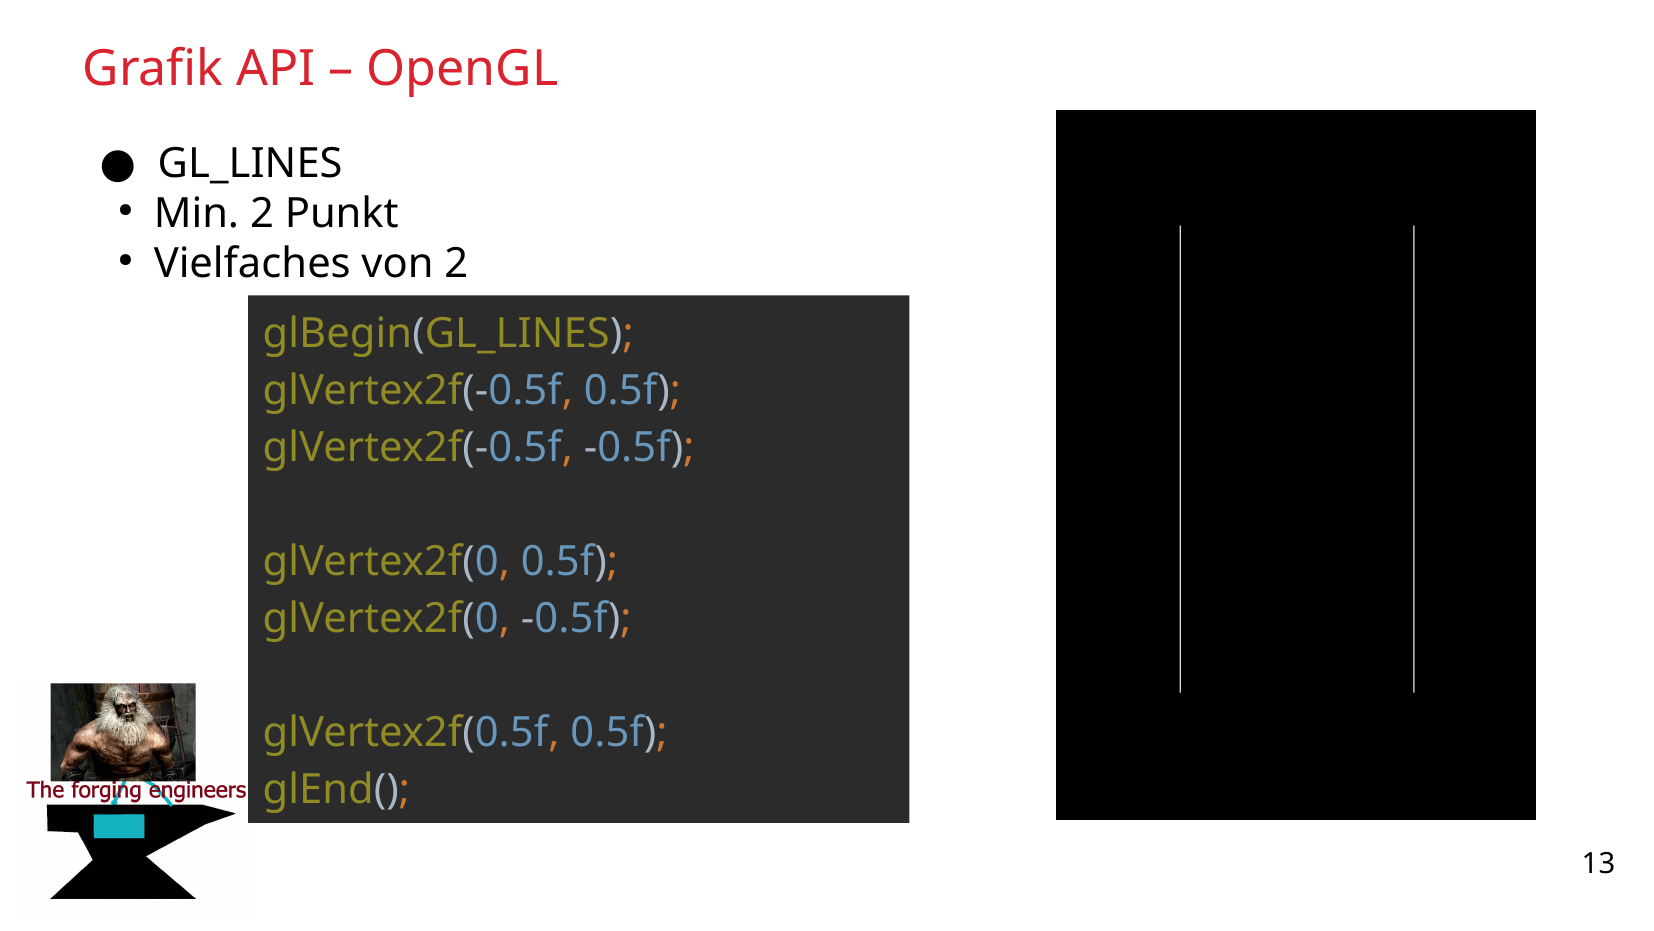

# Grafik API – OpenGL
GL_LINES
Min. 2 Punkt
Vielfaches von 2
glBegin(GL_LINES);
glVertex2f(-0.5f, 0.5f);
glVertex2f(-0.5f, -0.5f);
glVertex2f(0, 0.5f);
glVertex2f(0, -0.5f);
glVertex2f(0.5f, 0.5f);
glEnd();